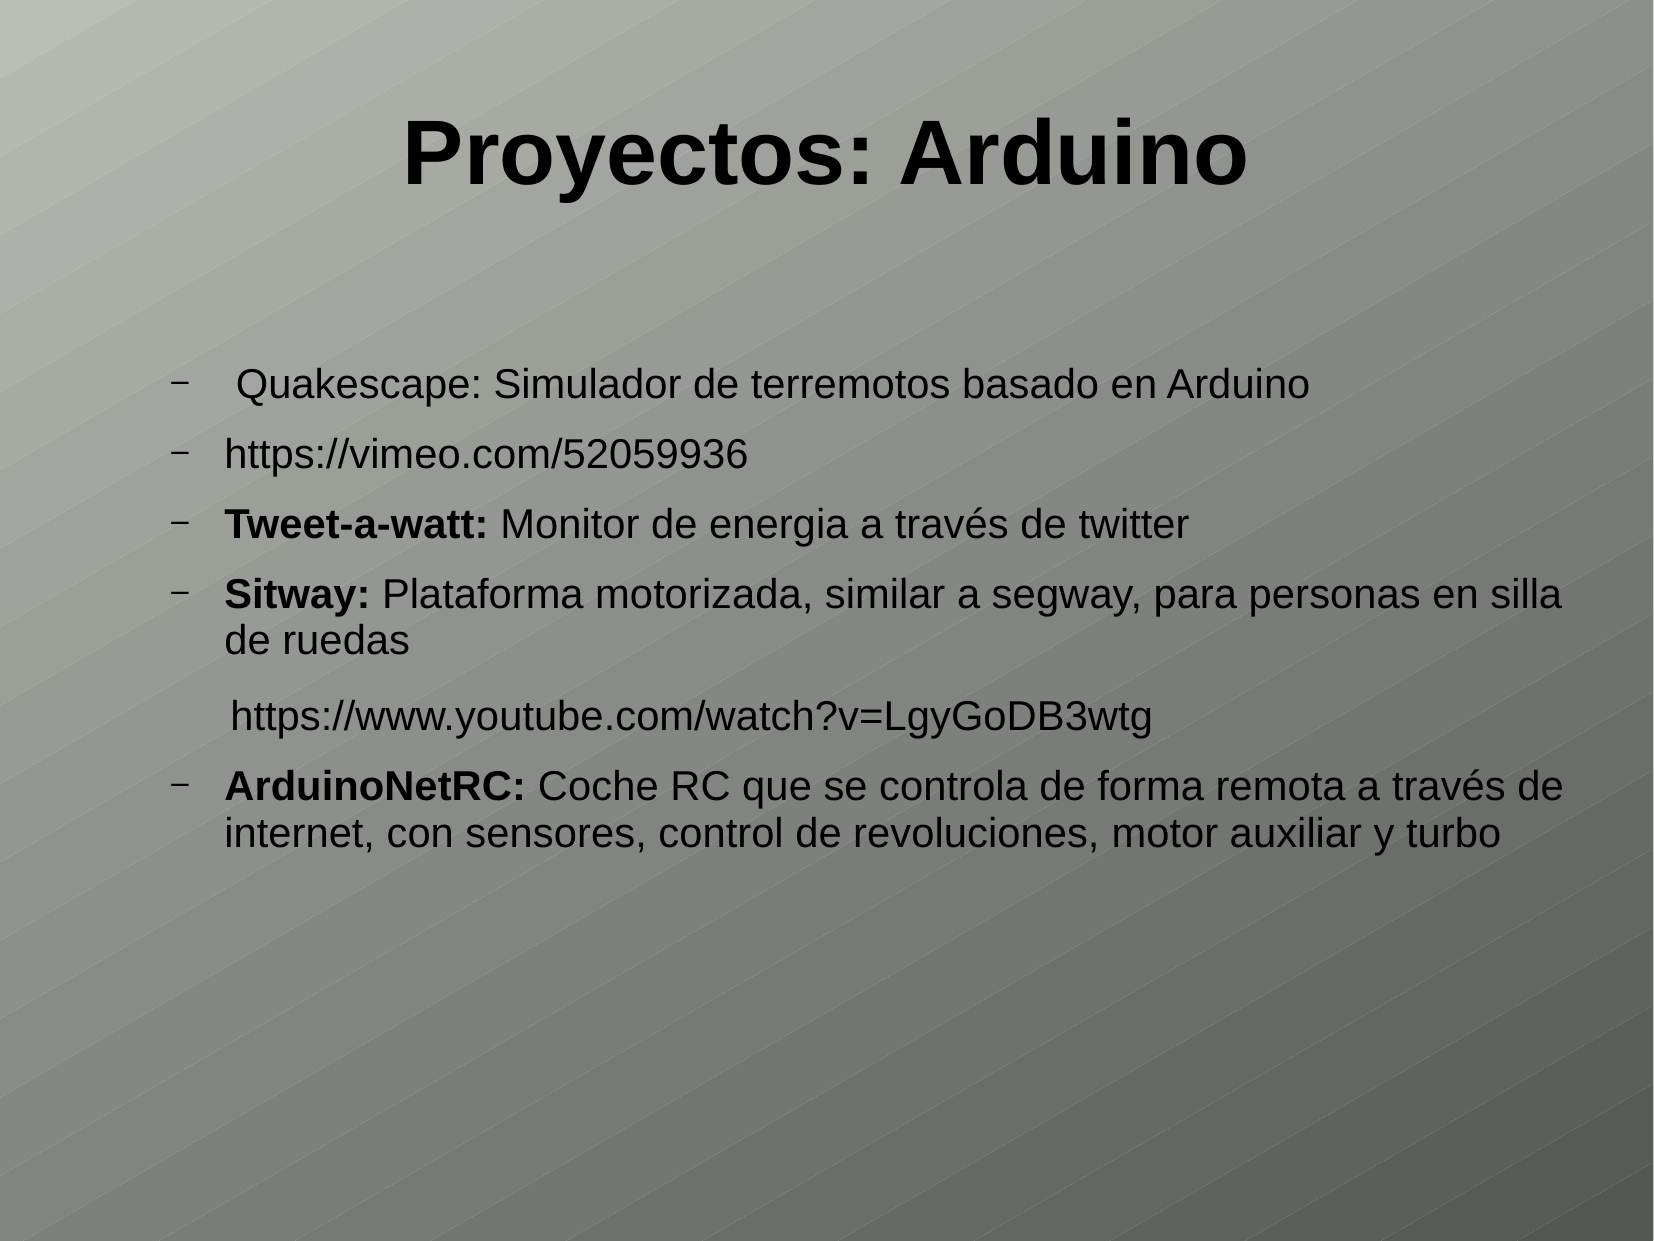

# Proyectos: Arduino
 Quakescape: Simulador de terremotos basado en Arduino
https://vimeo.com/52059936
Tweet-a-watt: Monitor de energia a través de twitter
Sitway: Plataforma motorizada, similar a segway, para personas en silla de ruedas
 		https://www.youtube.com/watch?v=LgyGoDB3wtg
ArduinoNetRC: Coche RC que se controla de forma remota a través de internet, con sensores, control de revoluciones, motor auxiliar y turbo